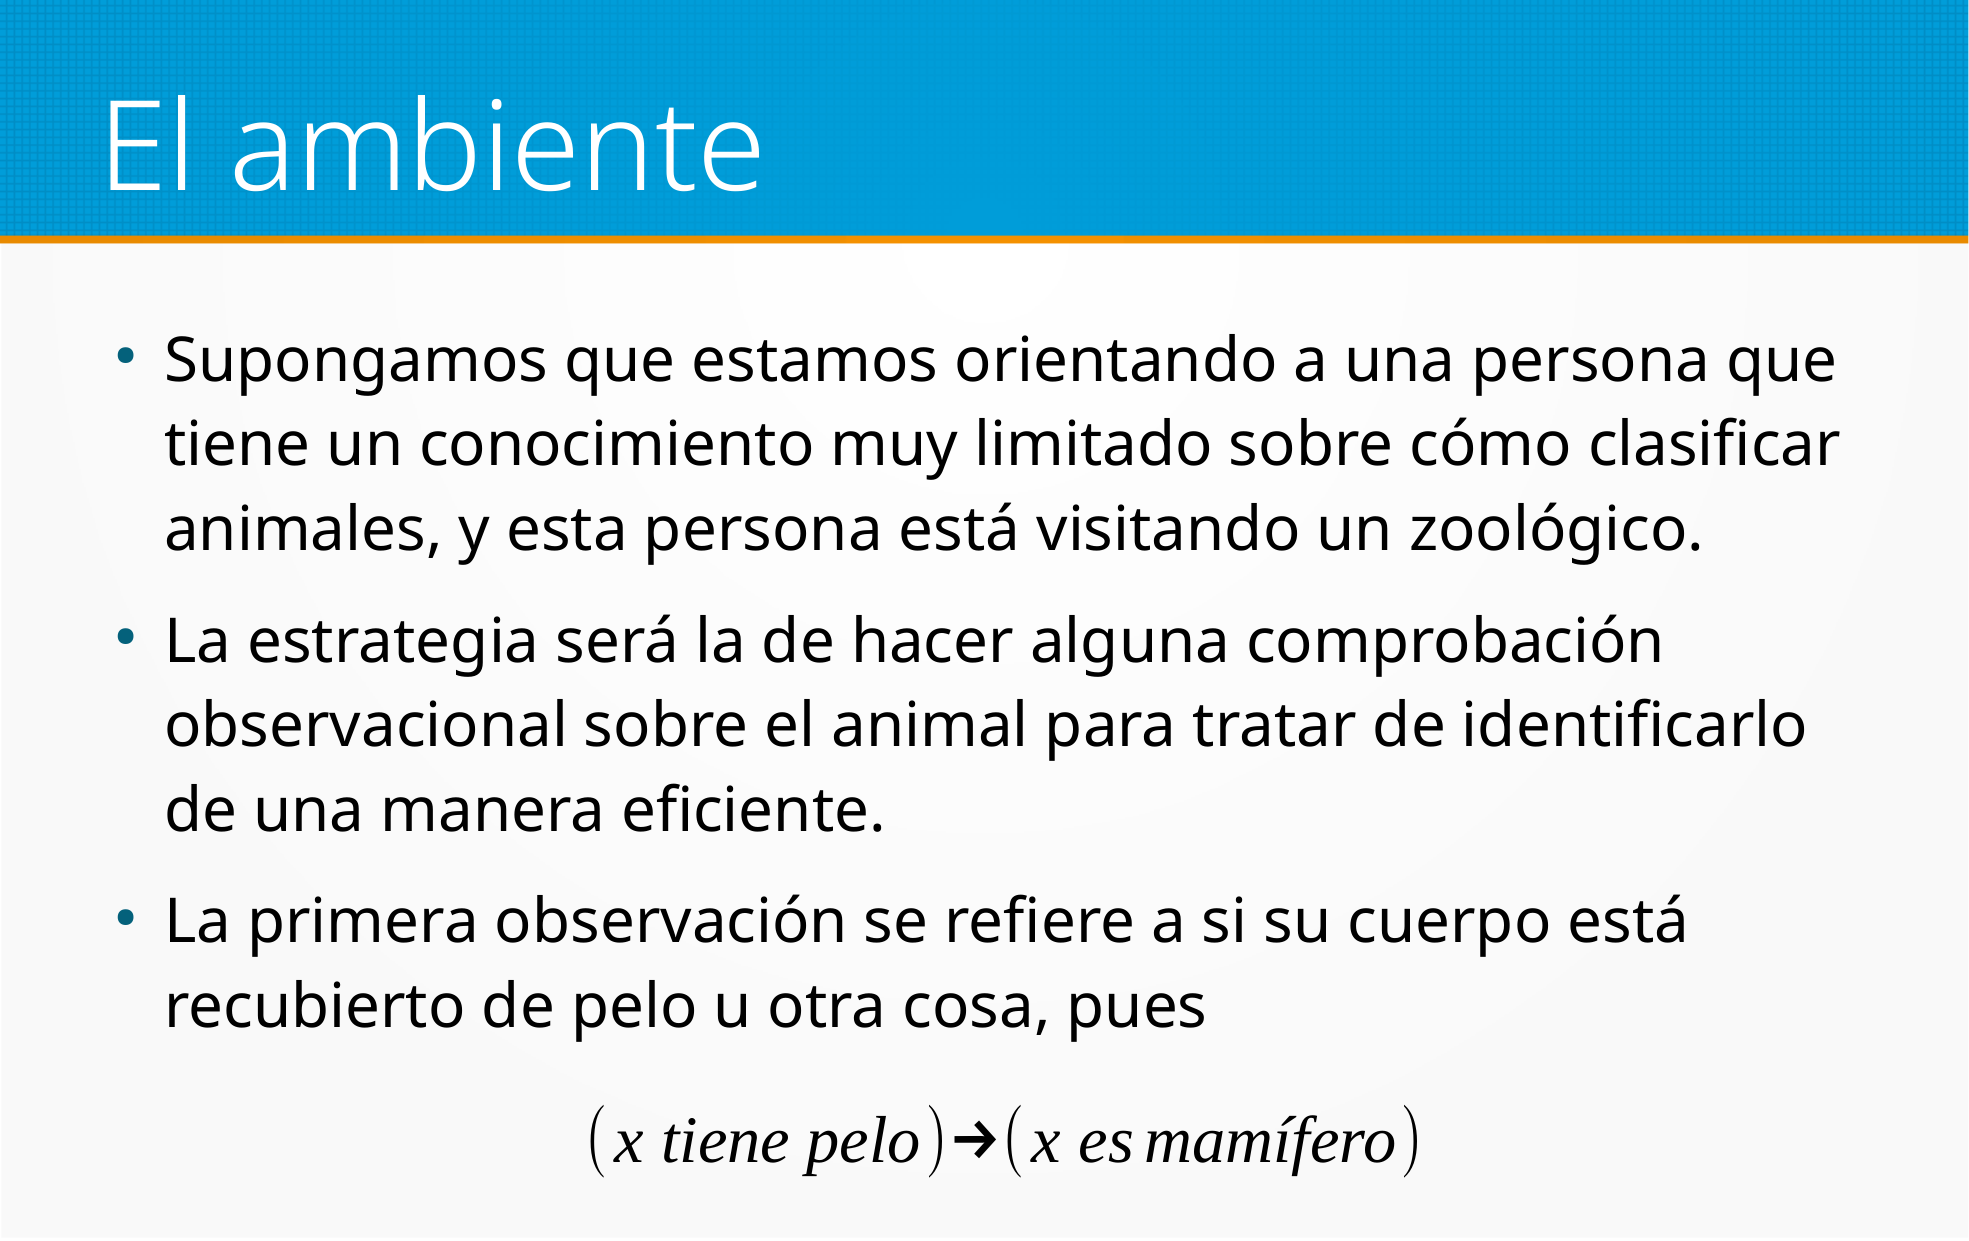

# El ambiente
Supongamos que estamos orientando a una persona que tiene un conocimiento muy limitado sobre cómo clasificar animales, y esta persona está visitando un zoológico.
La estrategia será la de hacer alguna comprobación observacional sobre el animal para tratar de identificarlo de una manera eficiente.
La primera observación se refiere a si su cuerpo está recubierto de pelo u otra cosa, pues